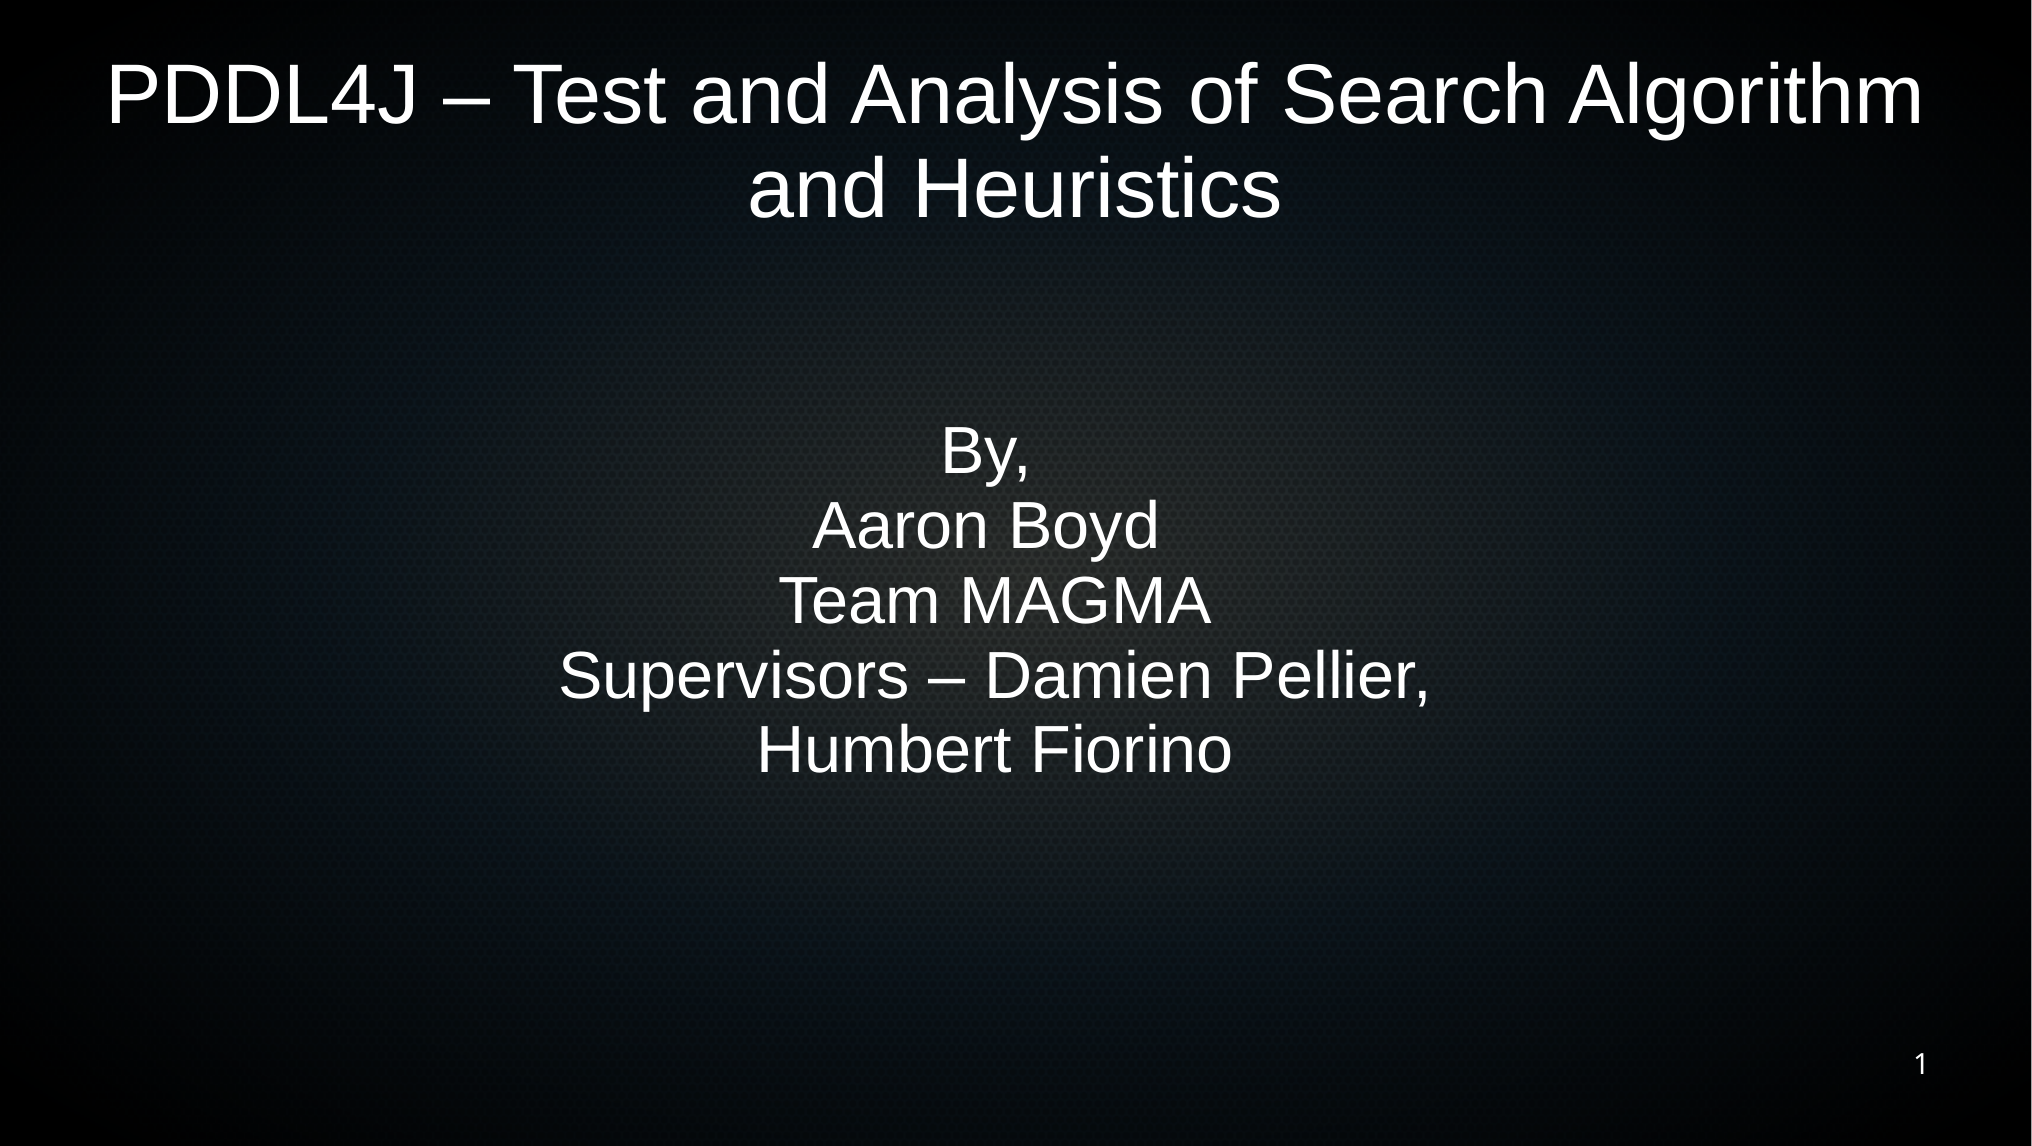

# PDDL4J – Test and Analysis of Search Algorithm and Heuristics
By,
Aaron Boyd
Team MAGMA
Supervisors – Damien Pellier,
Humbert Fiorino
1